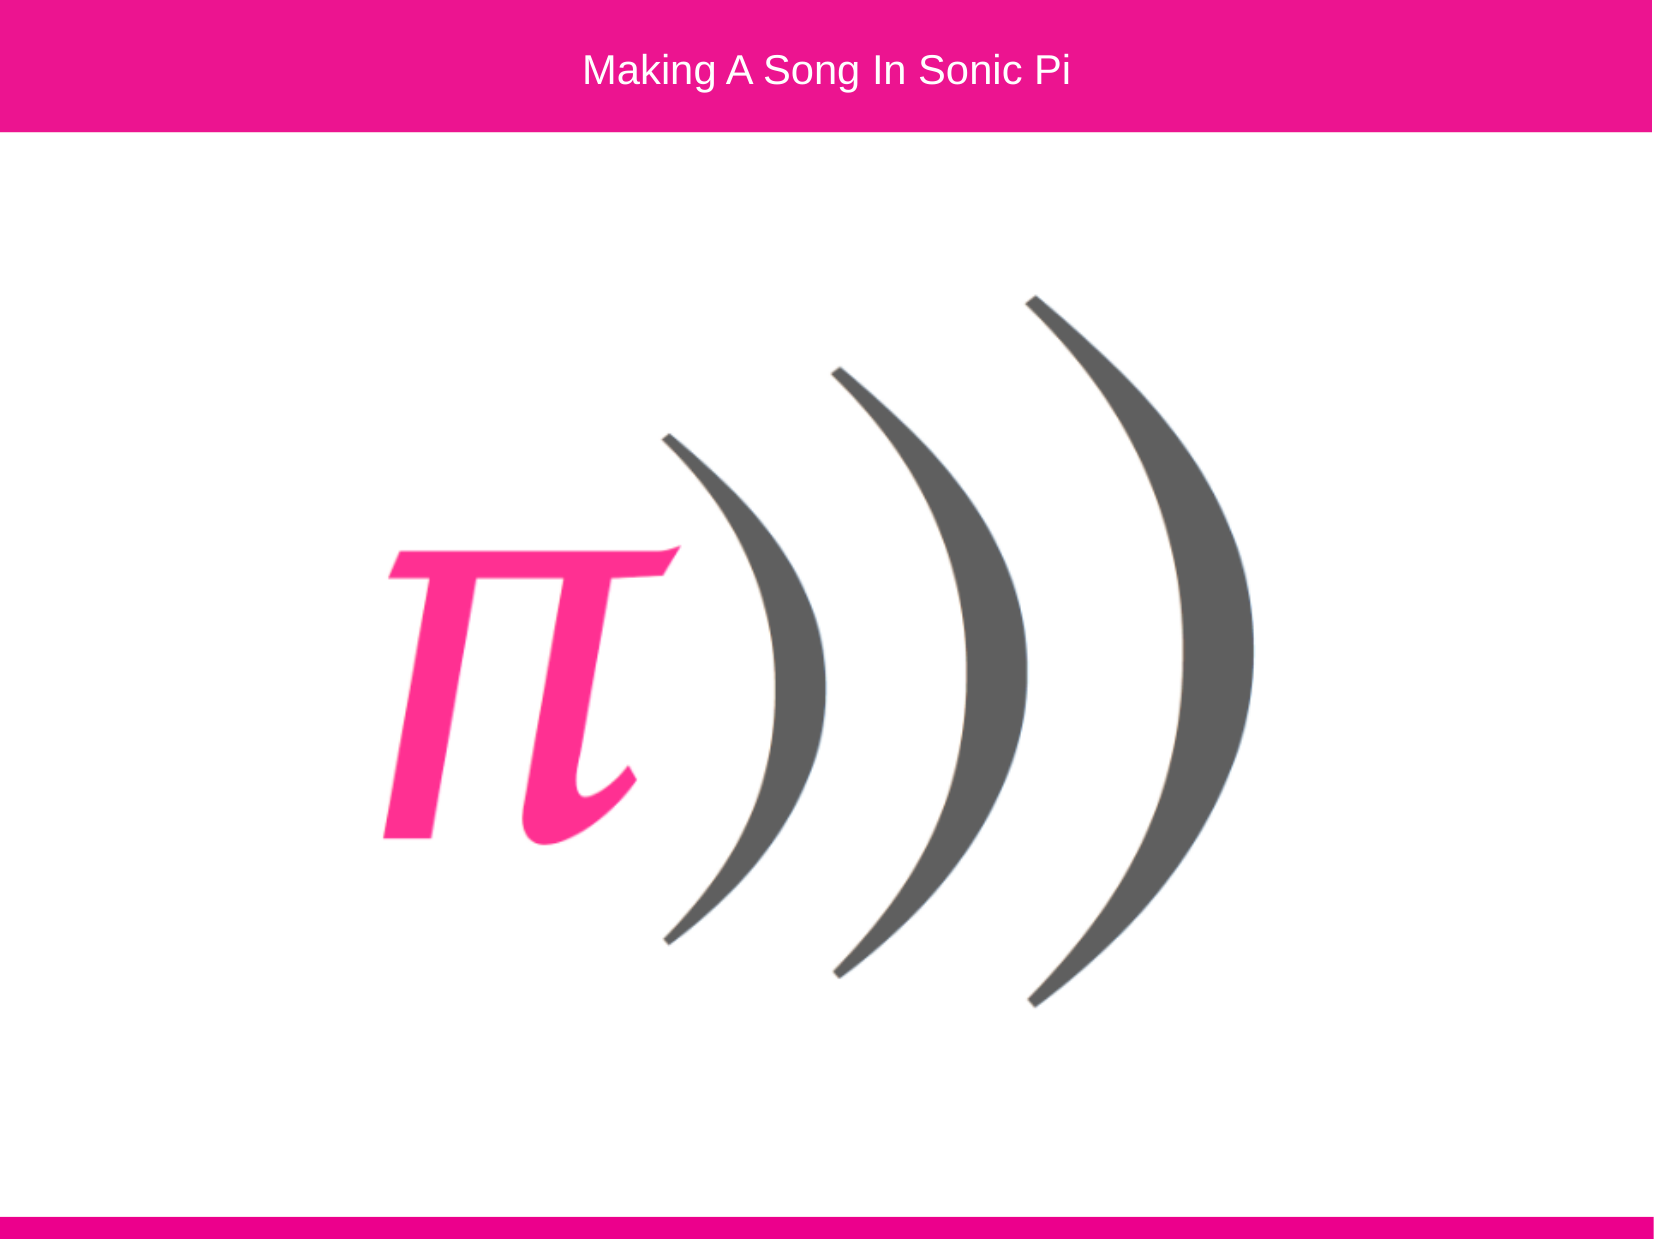

# Making A Song In Sonic Pi